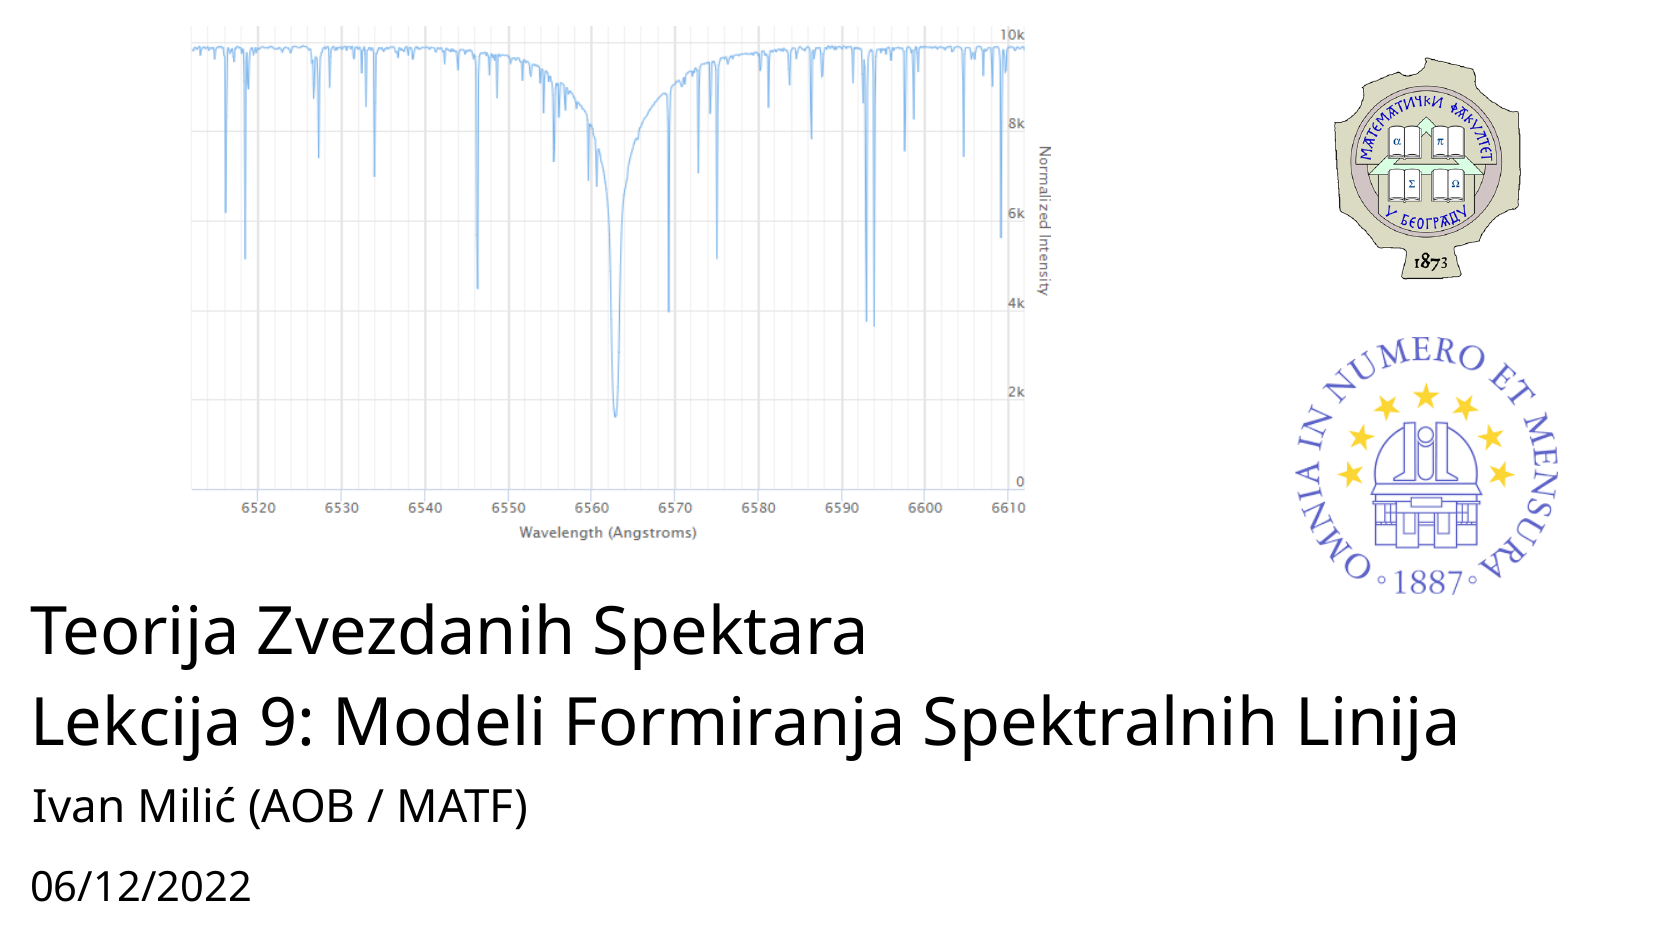

Teorija Zvezdanih Spektara
Lekcija 9: Modeli Formiranja Spektralnih Linija
Ivan Milić (AOB / MATF)
# 06/12/2022